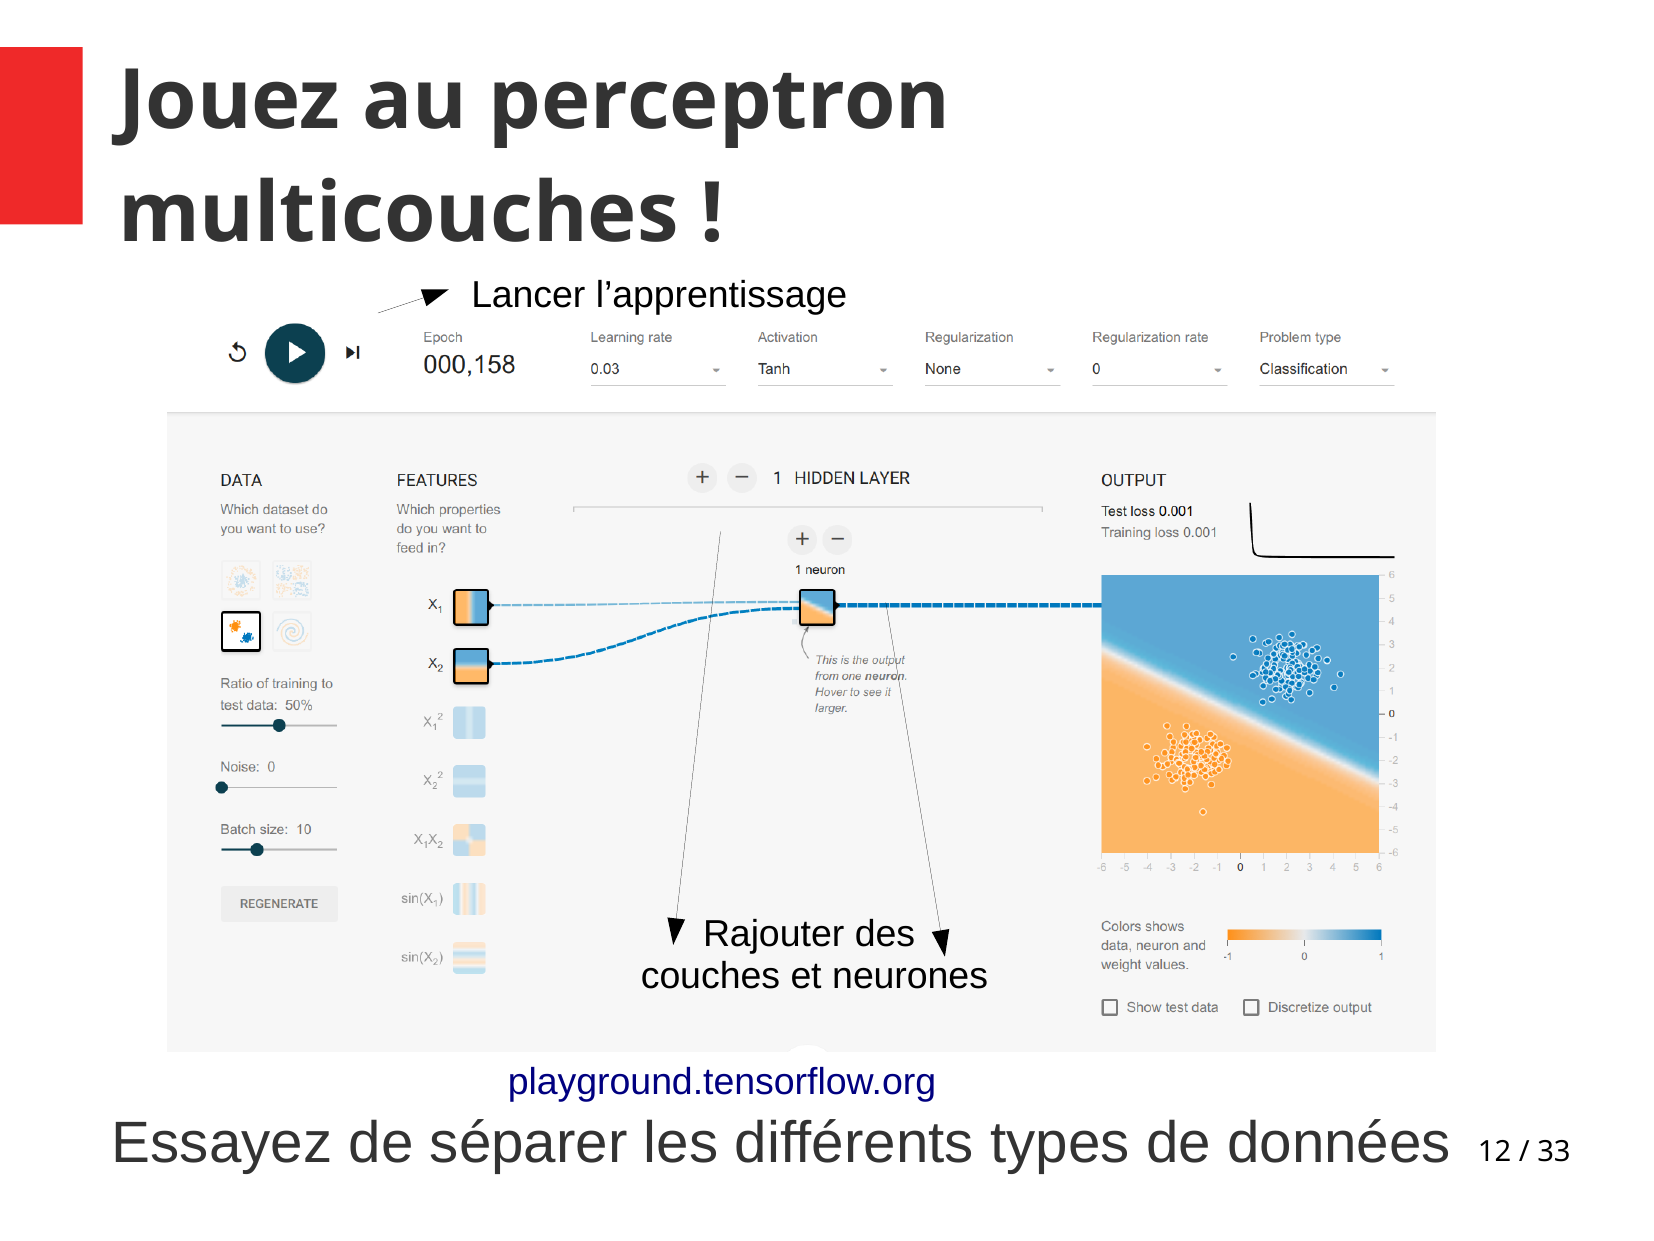

# Jouez au perceptron multicouches !
Lancer l’apprentissage
Rajouter des
couches et neurones
Rajouter des
couches et neurones
playground.tensorflow.org
Essayez de séparer les différents types de données
12